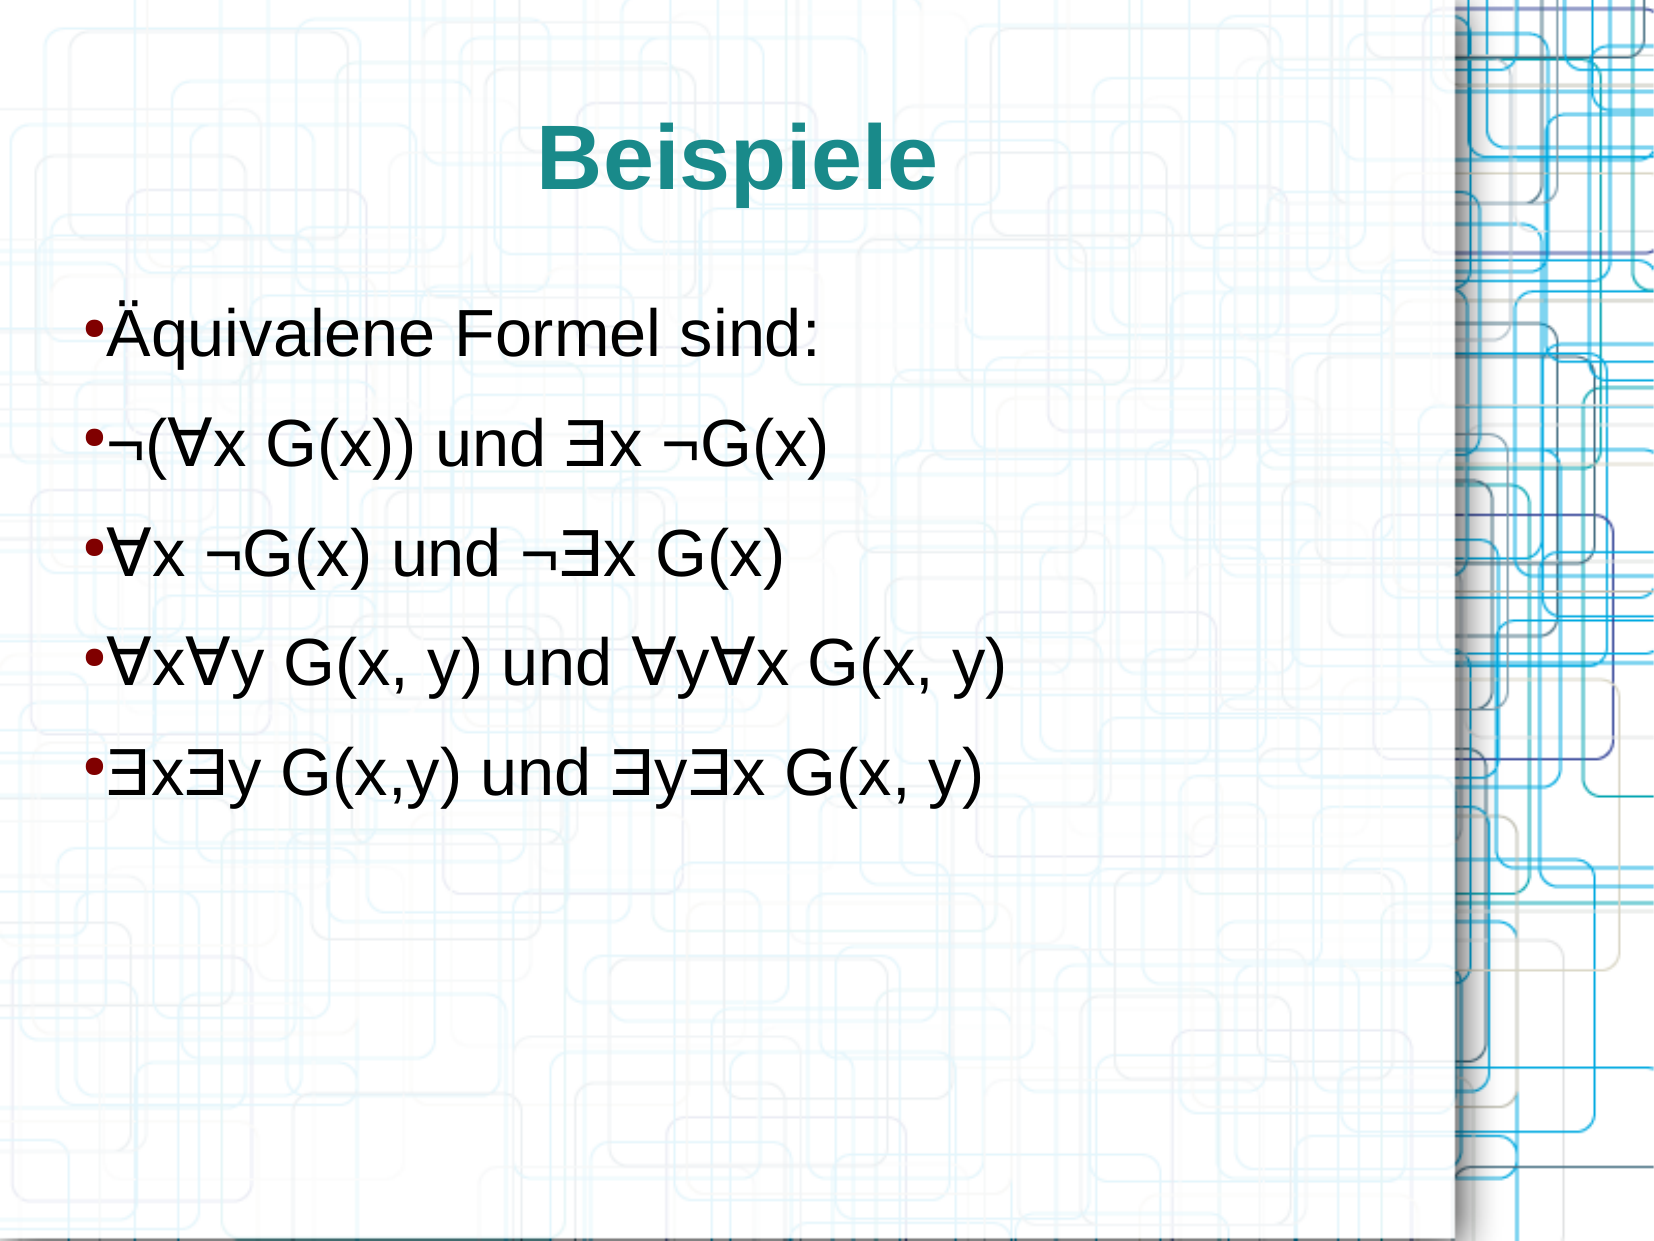

# Beispiele
Äquivalene Formel sind:
¬(∀x G(x)) und Ǝx ¬G(x)
∀x ¬G(x) und ¬Ǝx G(x)
∀x∀y G(x, y) und ∀y∀x G(x, y)
ƎxƎy G(x,y) und ƎyƎx G(x, y)